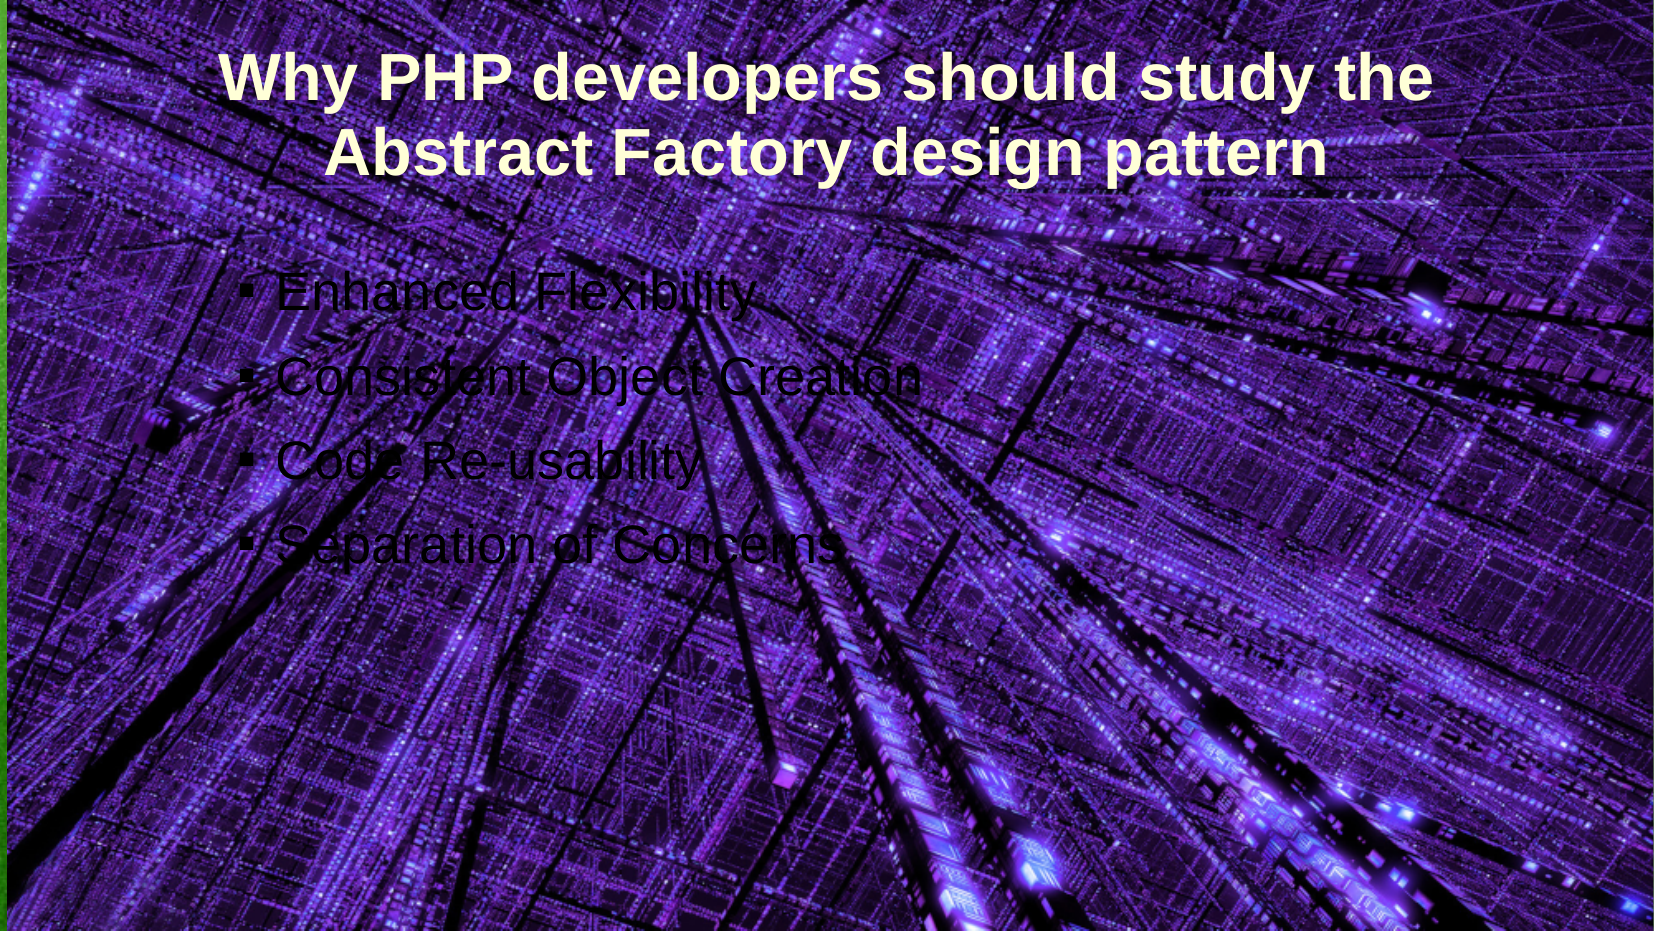

# Why PHP developers should study the Abstract Factory design pattern
Enhanced Flexibility
Consistent Object Creation
Code Re-usability
Separation of Concerns